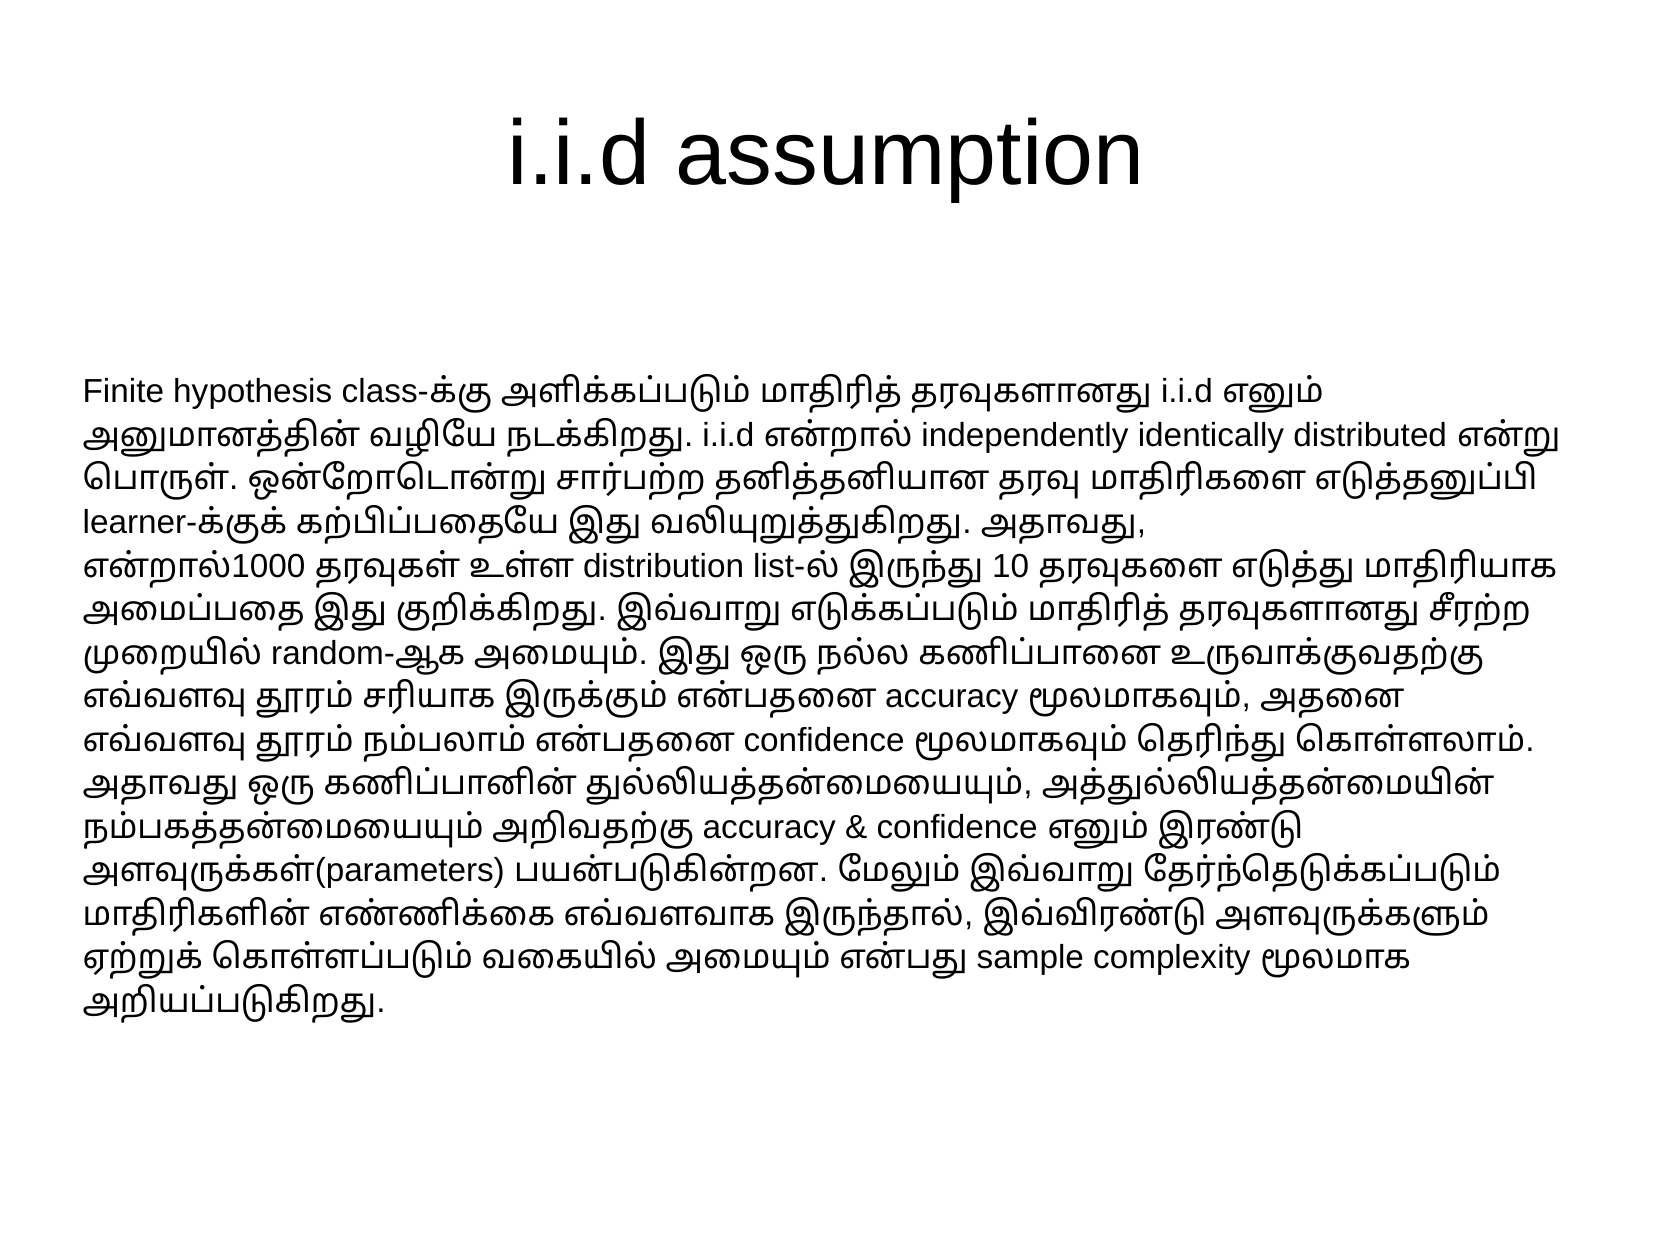

# i.i.d assumption
Finite hypothesis class-க்கு அளிக்கப்படும் மாதிரித் தரவுகளானது i.i.d எனும் அனுமானத்தின் வழியே நடக்கிறது. i.i.d என்றால் independently identically distributed என்று பொருள். ஒன்றோடொன்று சார்பற்ற தனித்தனியான தரவு மாதிரிகளை எடுத்தனுப்பி learner-க்குக் கற்பிப்பதையே இது வலியுறுத்துகிறது. அதாவது,
என்றால்1000 தரவுகள் உள்ள distribution list-ல் இருந்து 10 தரவுகளை எடுத்து மாதிரியாக அமைப்பதை இது குறிக்கிறது. இவ்வாறு எடுக்கப்படும் மாதிரித் தரவுகளானது சீரற்ற முறையில் random-ஆக அமையும். இது ஒரு நல்ல கணிப்பானை உருவாக்குவதற்கு எவ்வளவு தூரம் சரியாக இருக்கும் என்பதனை accuracy மூலமாகவும், அதனை எவ்வளவு தூரம் நம்பலாம் என்பதனை confidence மூலமாகவும் தெரிந்து கொள்ளலாம். அதாவது ஒரு கணிப்பானின் துல்லியத்தன்மையையும், அத்துல்லியத்தன்மையின் நம்பகத்தன்மையையும் அறிவதற்கு accuracy & confidence எனும் இரண்டு அளவுருக்கள்(parameters) பயன்படுகின்றன. மேலும் இவ்வாறு தேர்ந்தெடுக்கப்படும் மாதிரிகளின் எண்ணிக்கை எவ்வளவாக இருந்தால், இவ்விரண்டு அளவுருக்களும் ஏற்றுக் கொள்ளப்படும் வகையில் அமையும் என்பது sample complexity மூலமாக அறியப்படுகிறது.